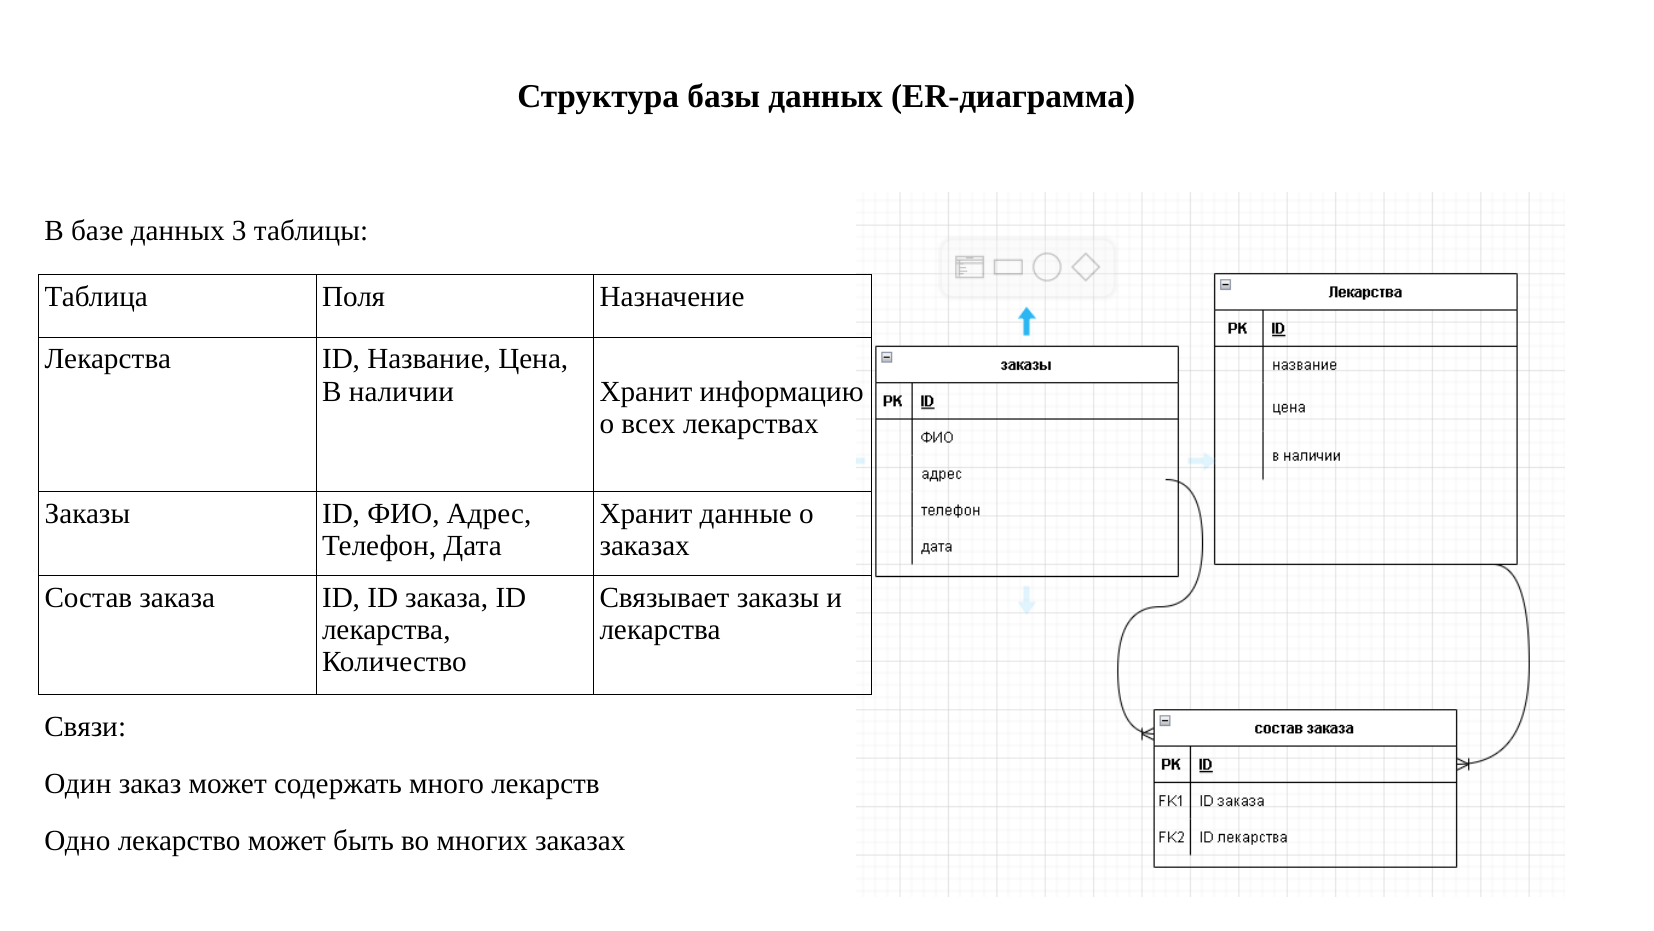

# Структура базы данных (ER-диаграмма)
В базе данных 3 таблицы:
| Таблица | Поля | Назначение |
| --- | --- | --- |
| Лекарства | ID, Название, Цена, В наличии | Хранит информацию о всех лекарствах |
| Заказы | ID, ФИО, Адрес, Телефон, Дата | Хранит данные о заказах |
| Состав заказа | ID, ID заказа, ID лекарства, Количество | Связывает заказы и лекарства |
Связи:
Один заказ может содержать много лекарств
Одно лекарство может быть во многих заказах